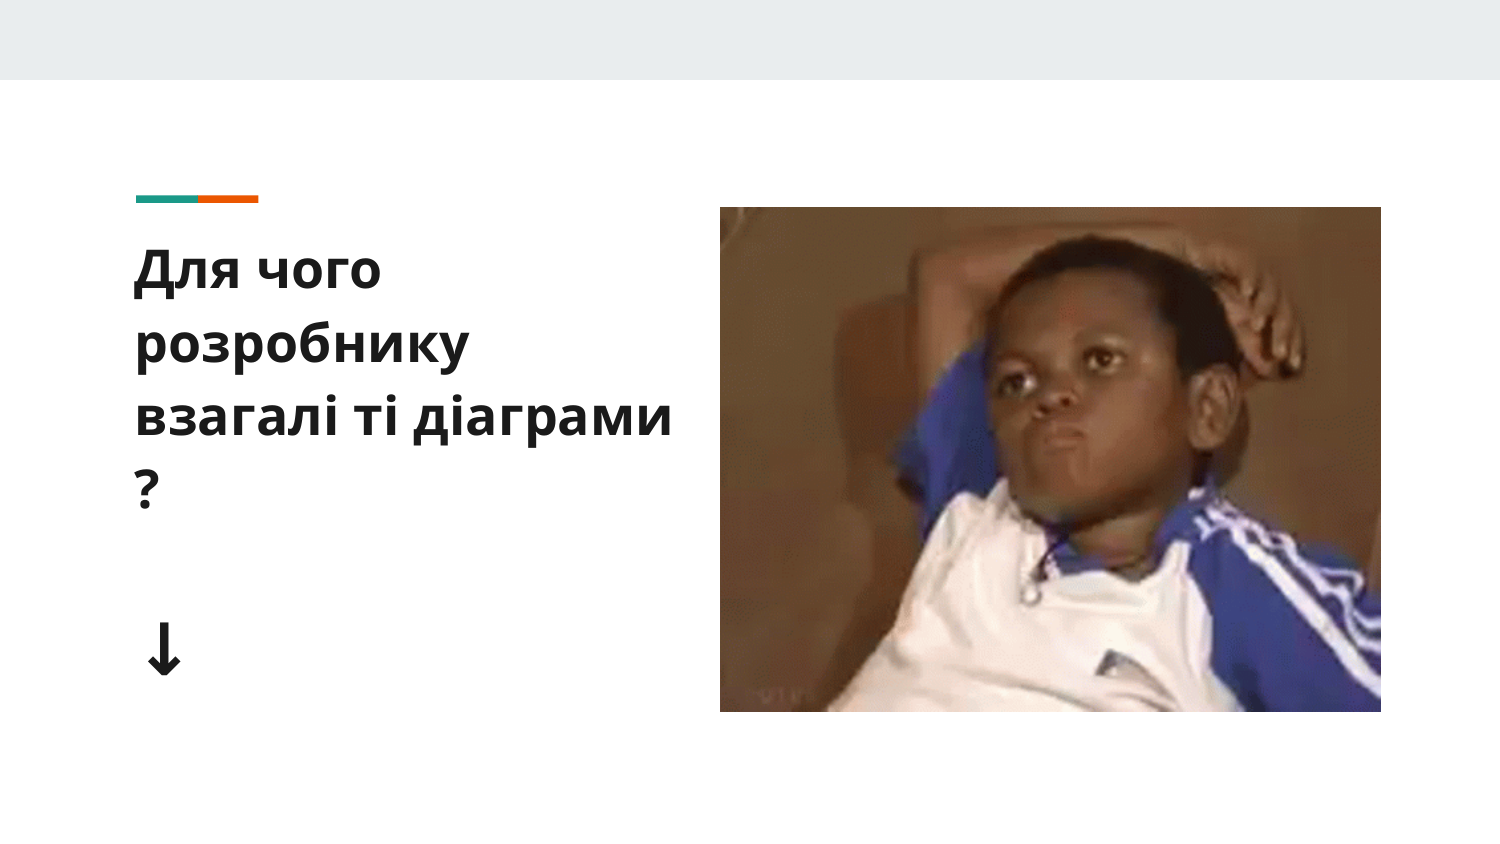

# Для чого розробнику взагалі ті діаграми ? ↓